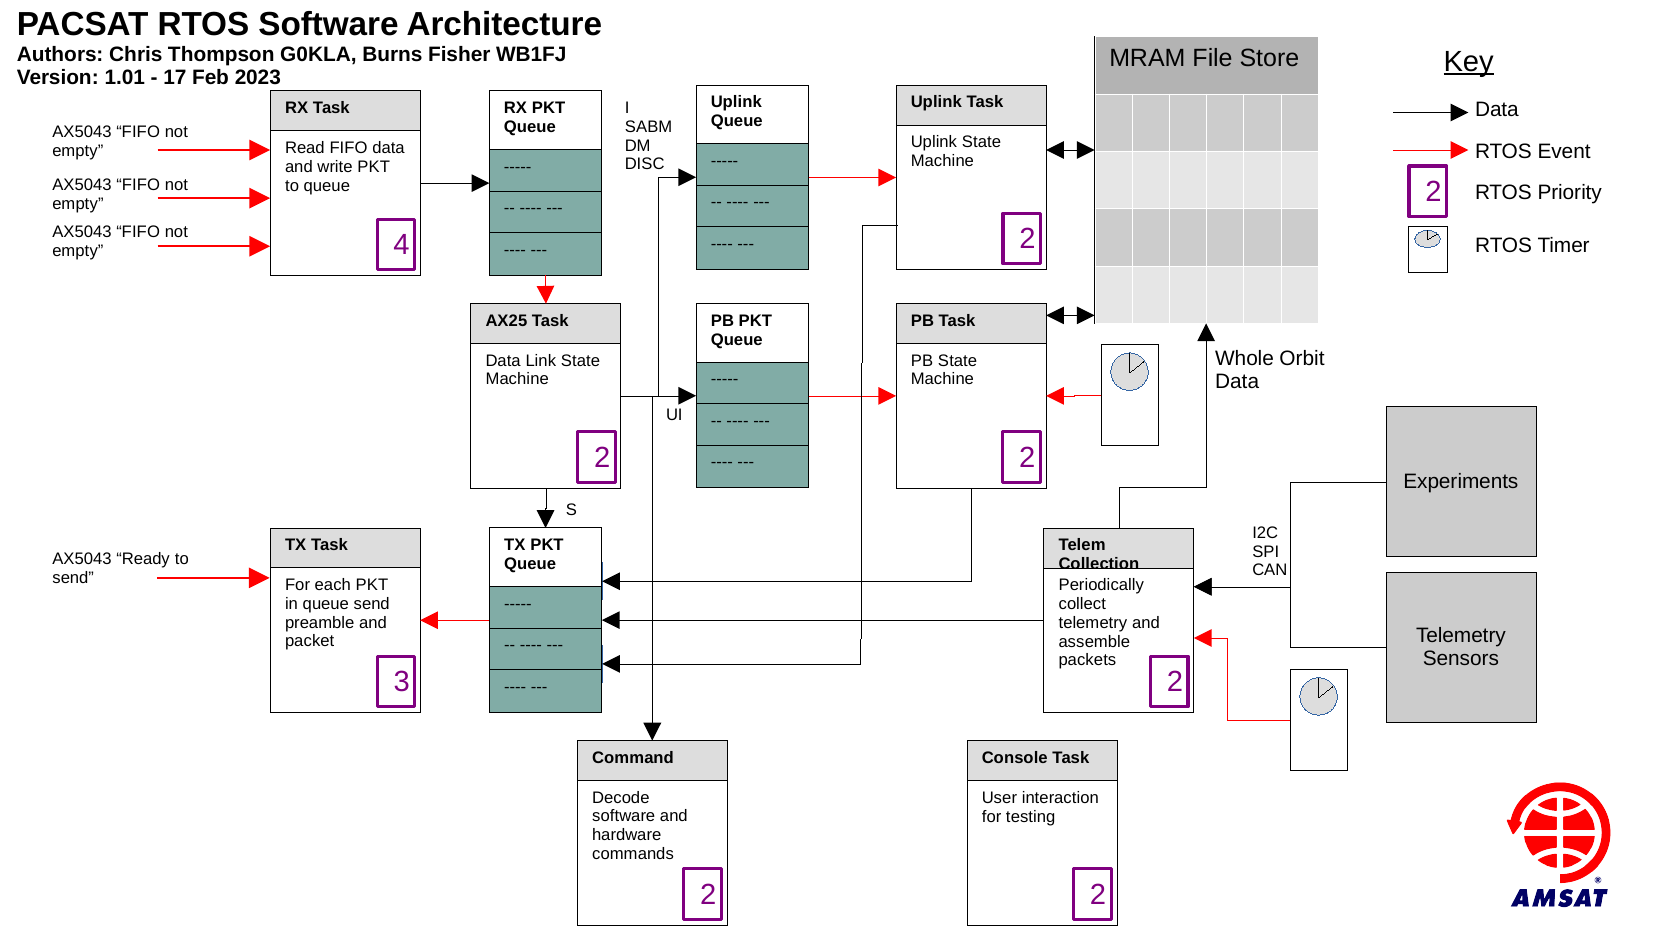

PACSAT RTOS Software Architecture
Authors: Chris Thompson G0KLA, Burns Fisher WB1FJ
Version: 1.01 - 17 Feb 2023
| MRAM File Store | | | | | |
| --- | --- | --- | --- | --- | --- |
| | | | | | |
| | | | | | |
| | | | | | |
| | | | | | |
Key
Uplink Queue
-----
-- ---- ---
---- ---
Uplink Task
Uplink State Machine
Data
I
SABM
DM
DISC
RX Task
Read FIFO data and write PKT to queue
RX PKT Queue
-----
-- ---- ---
---- ---
AX5043 “FIFO not empty”
RTOS Event
2
AX5043 “FIFO not empty”
RTOS Priority
2
AX5043 “FIFO not empty”
4
RTOS Timer
PB PKT Queue
-----
-- ---- ---
---- ---
AX25 Task
Data Link State Machine
PB Task
PB State Machine
Whole Orbit Data
UI
Experiments
2
2
S
I2C
SPI
CAN
TX PKT Queue
-----
-- ---- ---
---- ---
TX Task
For each PKT in queue send preamble and packet
Telem Collection
Periodically collect telemetry and assemble packets
AX5043 “Ready to send”
Telemetry Sensors
3
2
Command
Decode software and hardware commands
Console Task
User interaction for testing
2
2